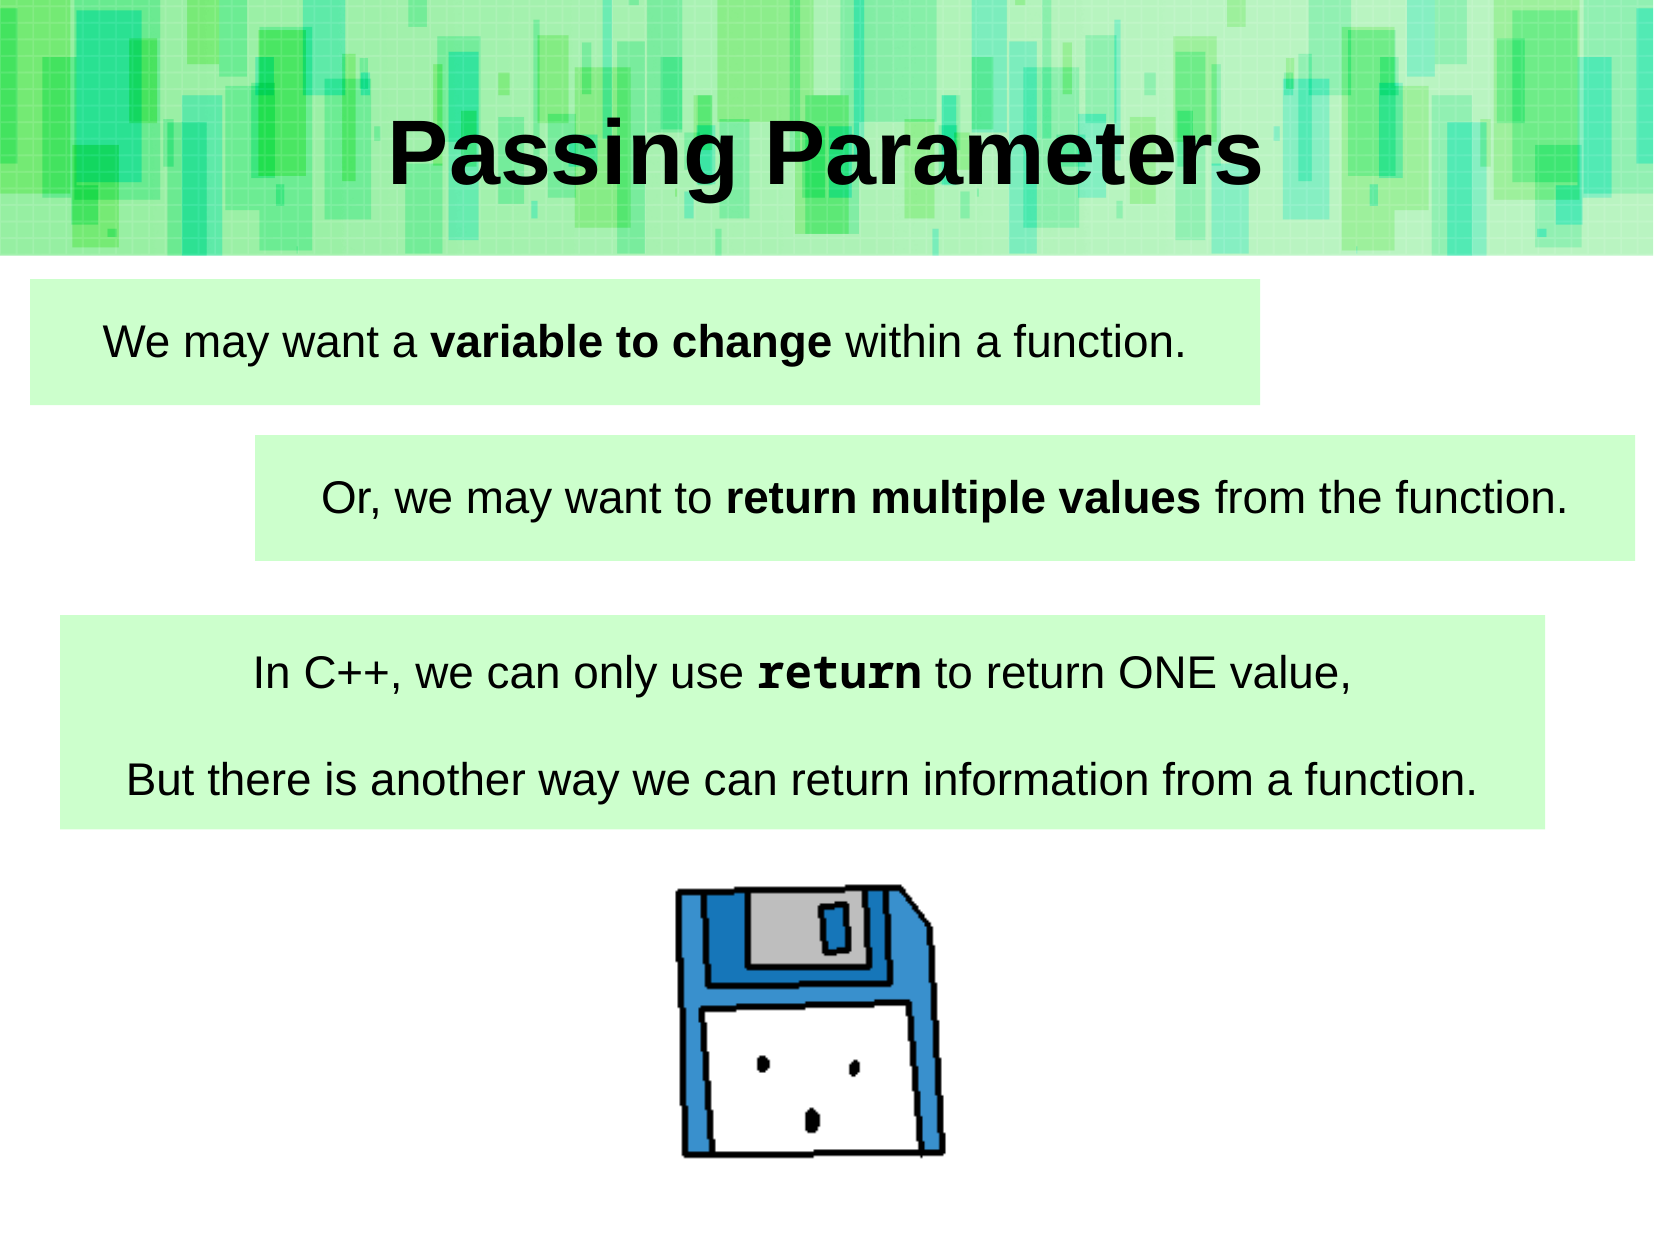

# Passing Parameters
We may want a variable to change within a function.
Or, we may want to return multiple values from the function.
In C++, we can only use return to return ONE value,
But there is another way we can return information from a function.